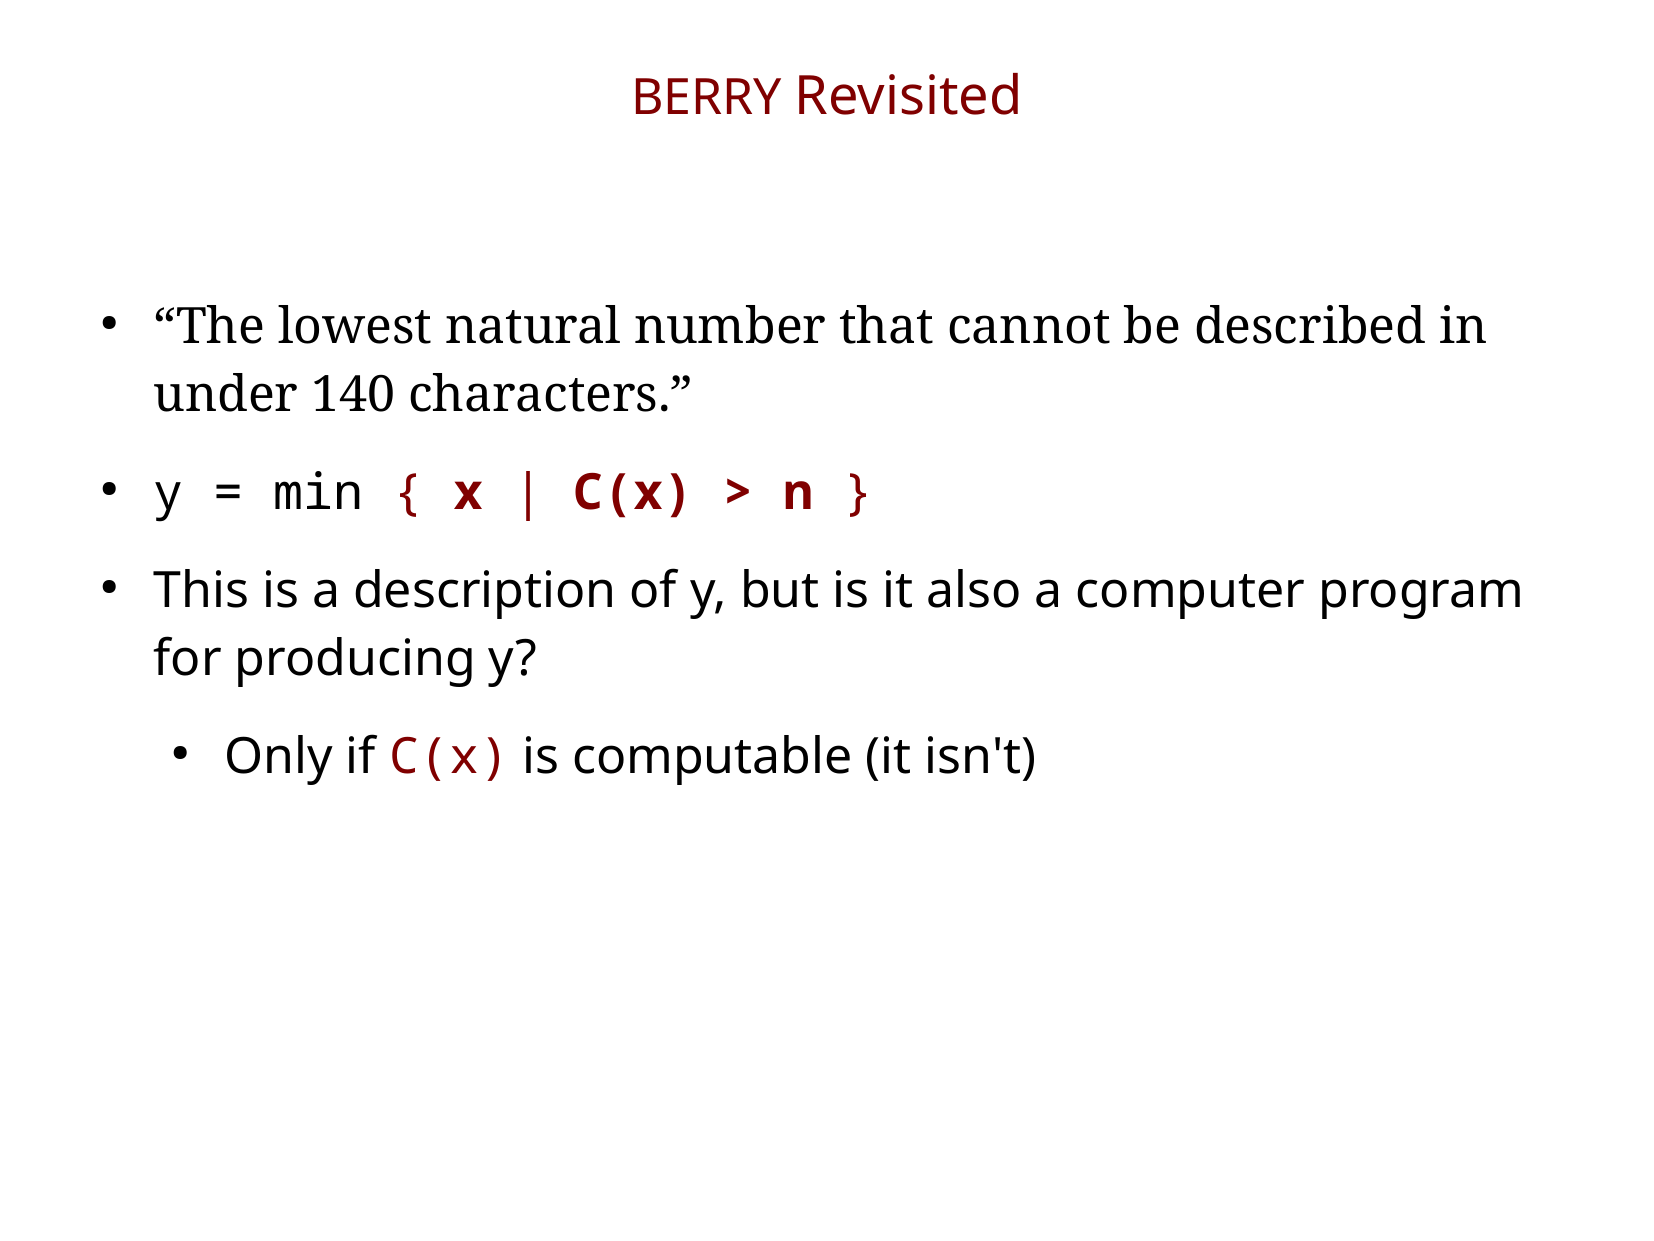

# BERRY Revisited
“The lowest natural number that cannot be described in under 140 characters.”
y = min { x | C(x) > n }
This is a description of y, but is it also a computer program for producing y?
Only if C(x) is computable (it isn't)